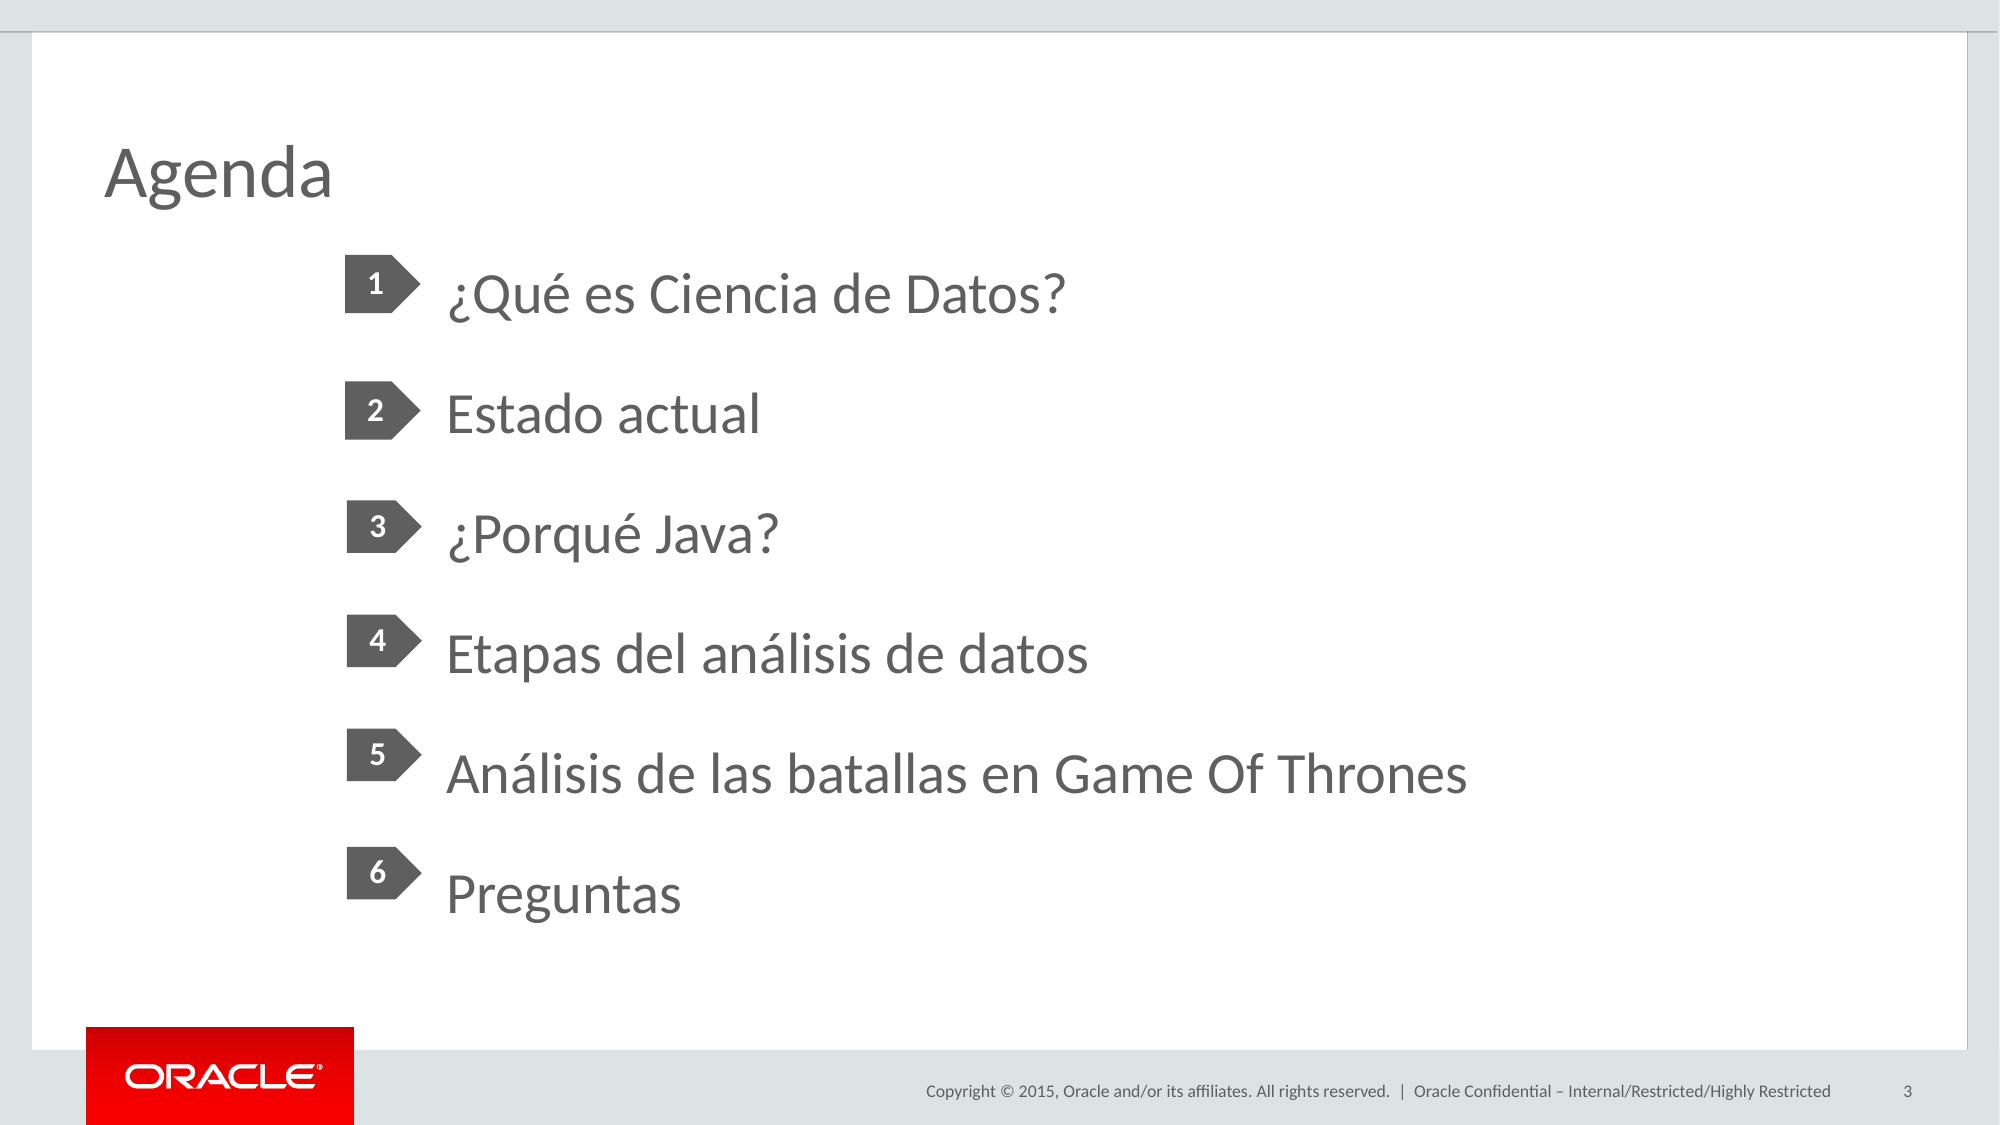

# Agenda
1
¿Qué es Ciencia de Datos?
Estado actual
¿Porqué Java?
Etapas del análisis de datos
Análisis de las batallas en Game Of Thrones
Preguntas
2
3
4
5
6
Oracle Confidential – Internal/Restricted/Highly Restricted